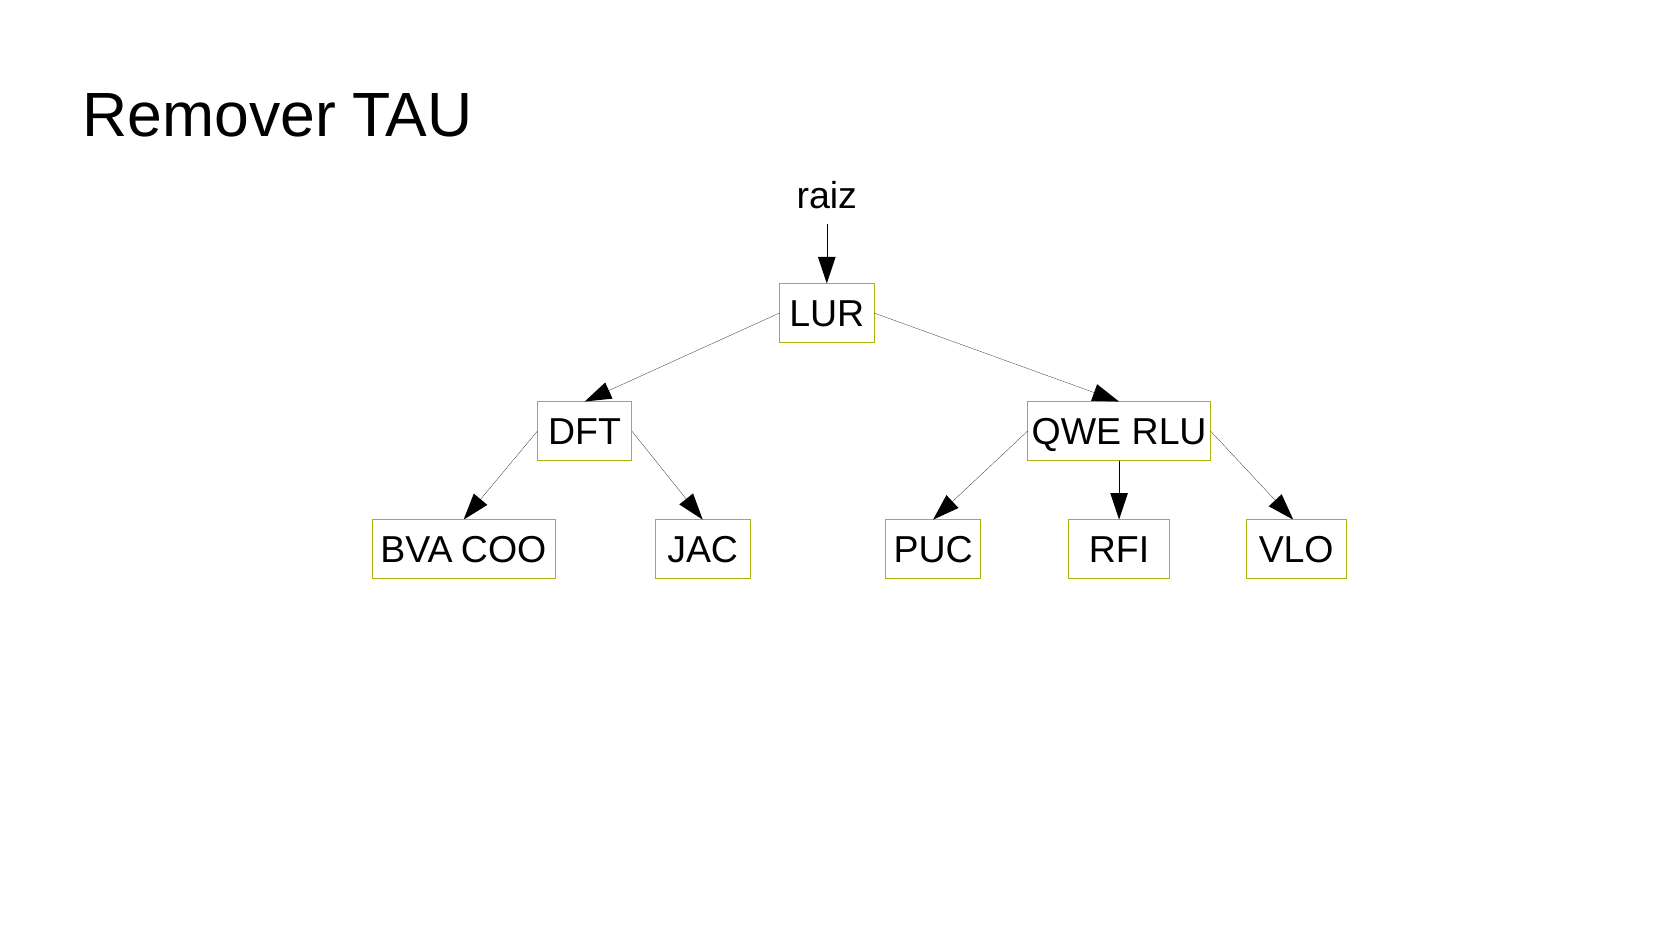

# Remover TAU
raiz
LUR
DFT
QWE RLU
BVA COO
JAC
PUC
QWE
RFI
VLO